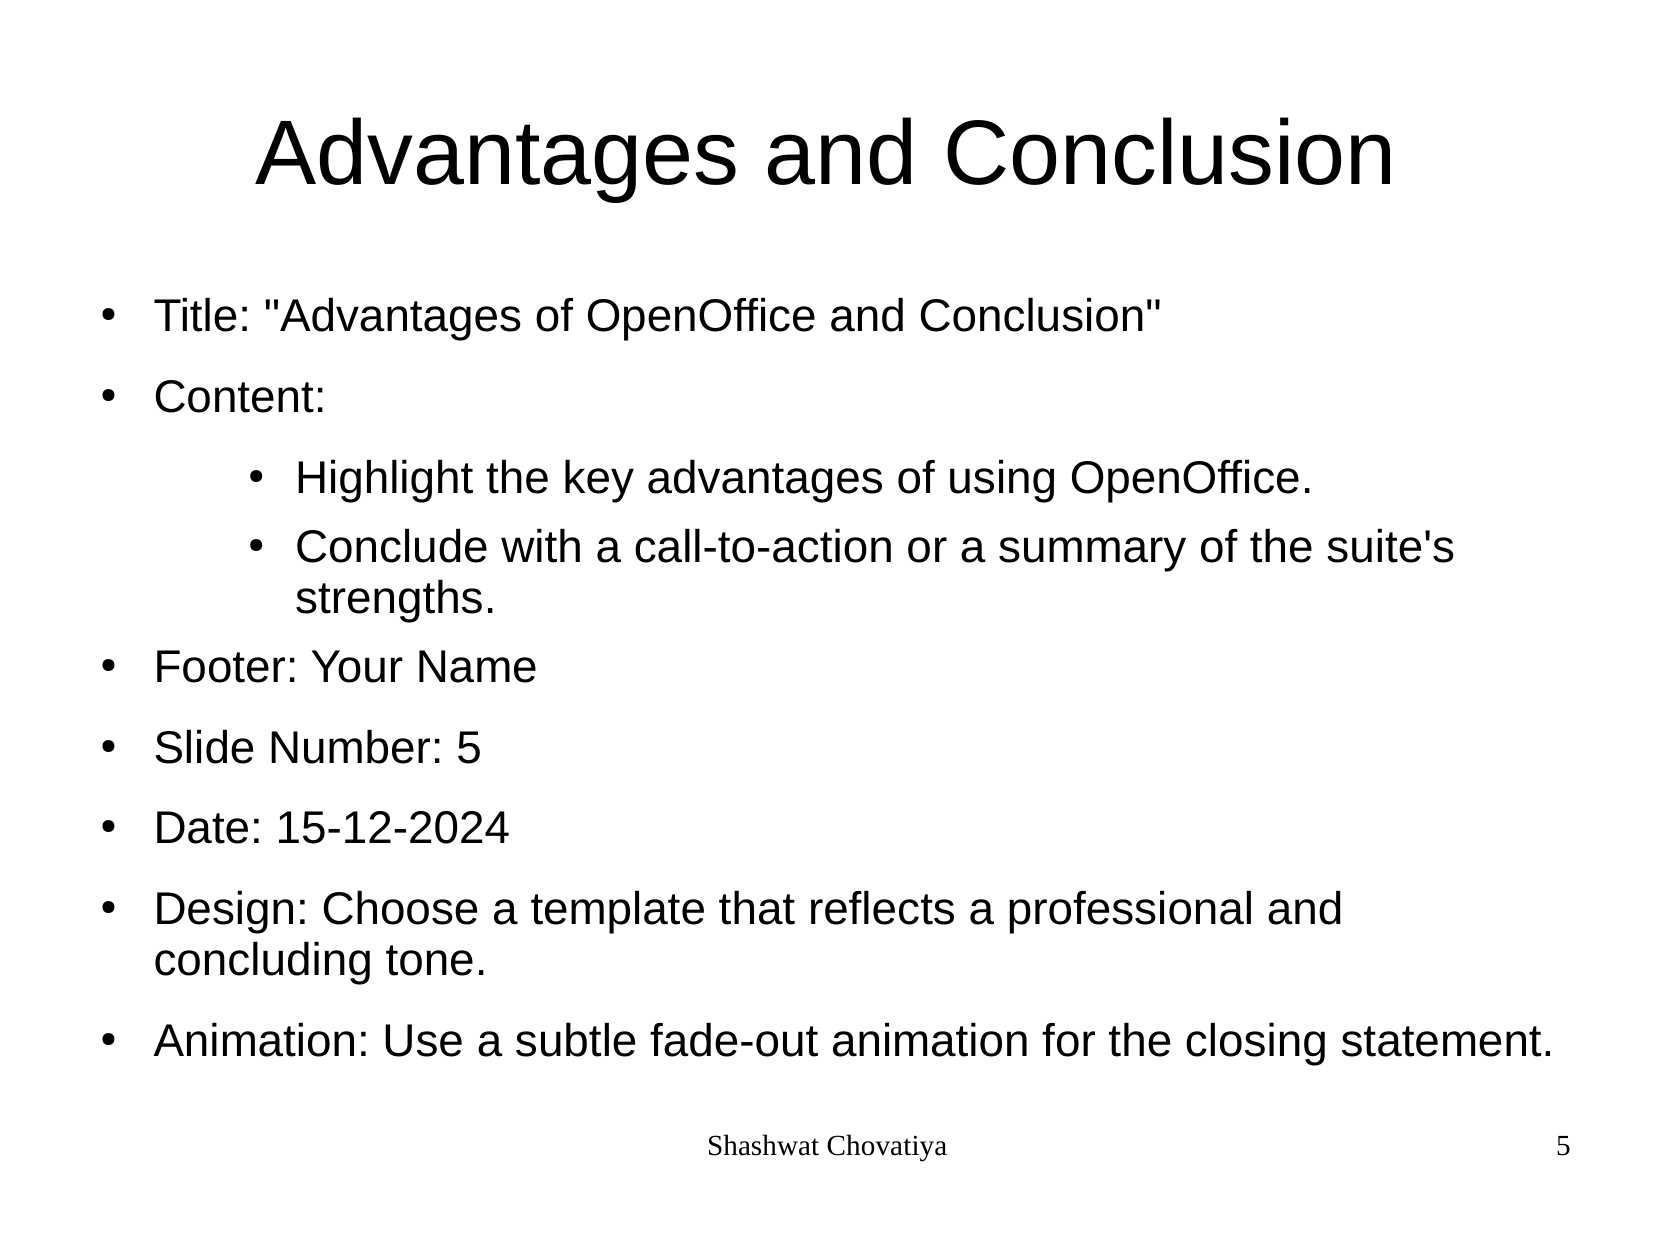

# Advantages and Conclusion
Title: "Advantages of OpenOffice and Conclusion"
Content:
Highlight the key advantages of using OpenOffice.
Conclude with a call-to-action or a summary of the suite's strengths.
Footer: Your Name
Slide Number: 5
Date: 15-12-2024
Design: Choose a template that reflects a professional and concluding tone.
Animation: Use a subtle fade-out animation for the closing statement.
Shashwat Chovatiya
5